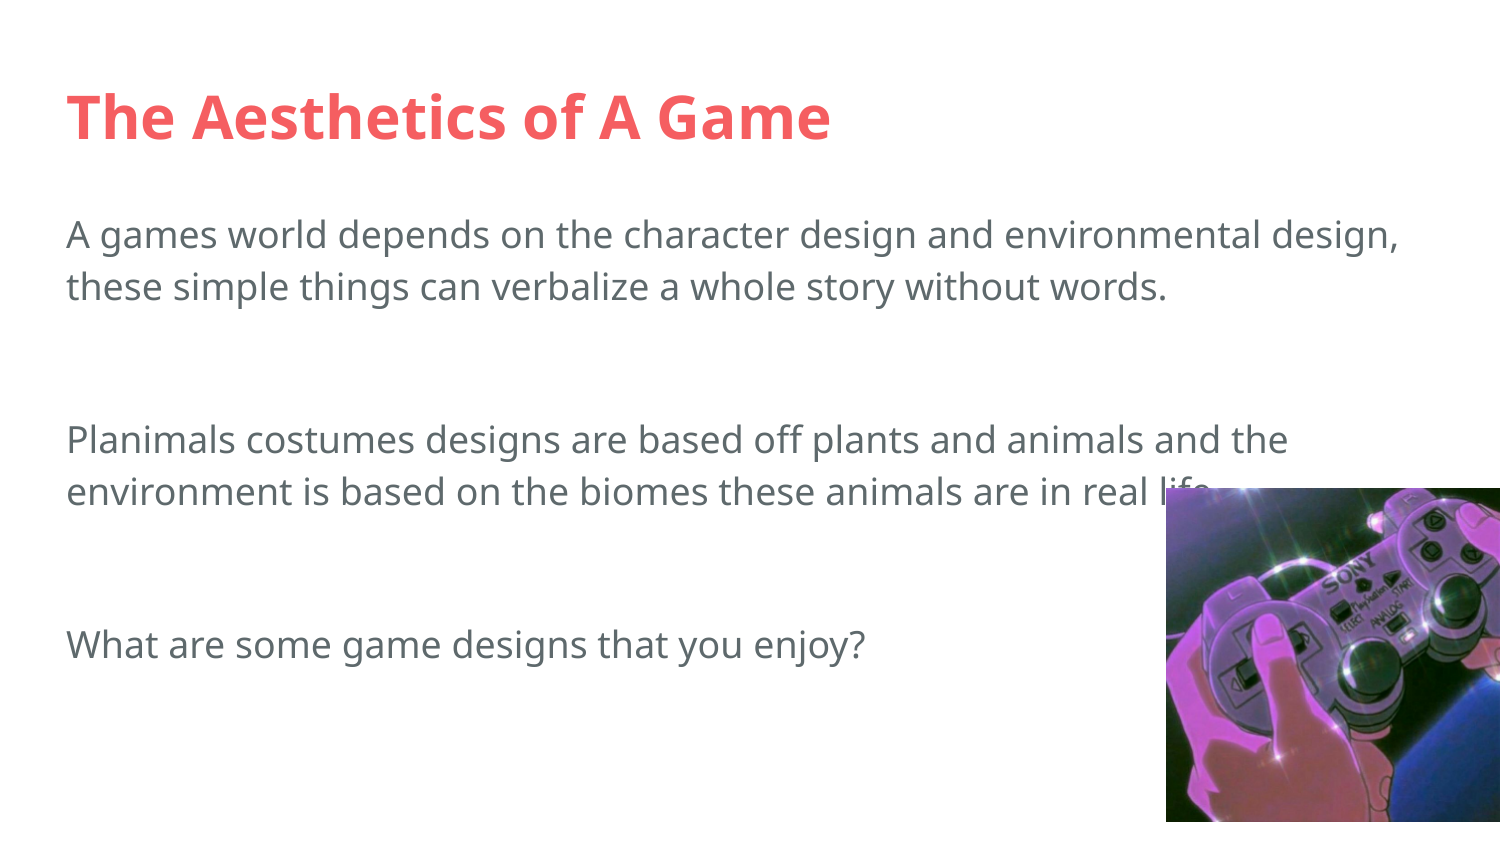

# The Aesthetics of A Game
A games world depends on the character design and environmental design, these simple things can verbalize a whole story without words.
Planimals costumes designs are based off plants and animals and the environment is based on the biomes these animals are in real life.
What are some game designs that you enjoy?